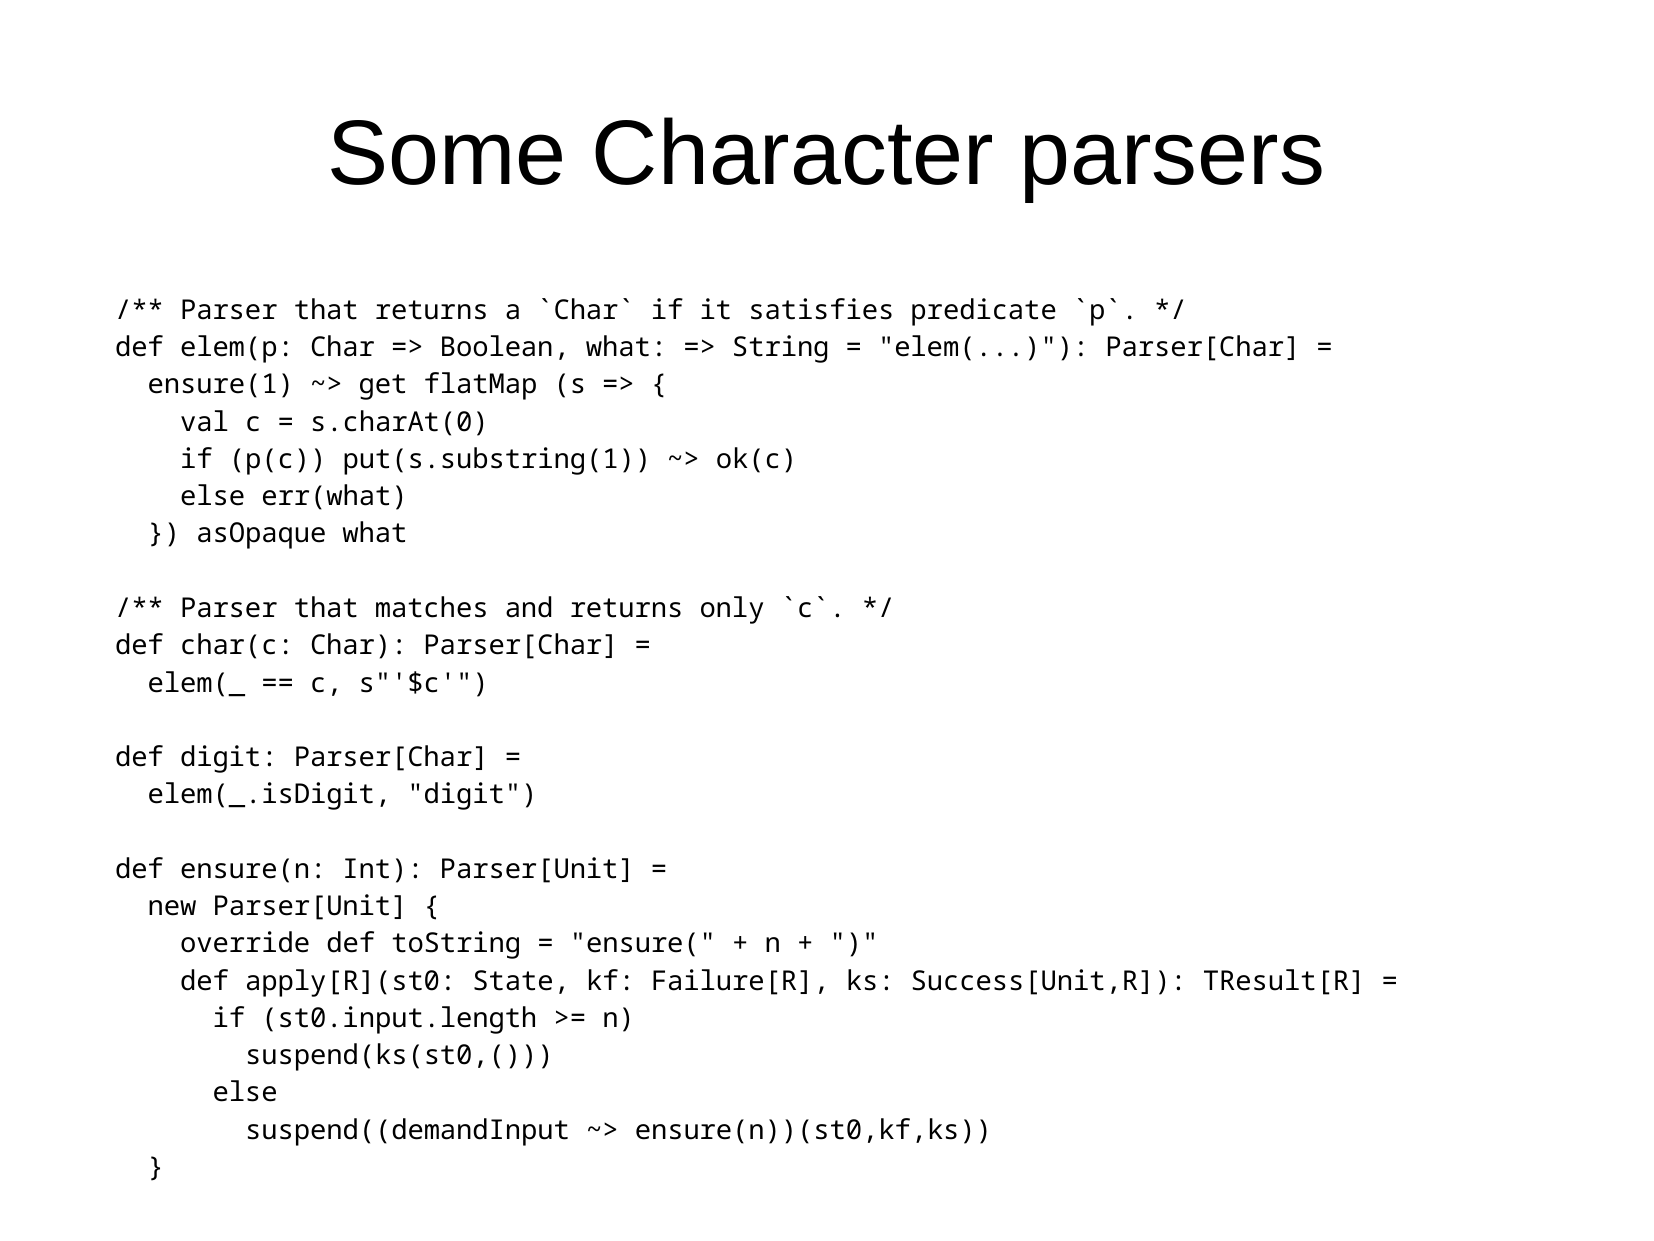

# Some Character parsers
 /** Parser that returns a `Char` if it satisfies predicate `p`. */
 def elem(p: Char => Boolean, what: => String = "elem(...)"): Parser[Char] =
 ensure(1) ~> get flatMap (s => {
 val c = s.charAt(0)
 if (p(c)) put(s.substring(1)) ~> ok(c)
 else err(what)
 }) asOpaque what
 /** Parser that matches and returns only `c`. */
 def char(c: Char): Parser[Char] =
 elem(_ == c, s"'$c'")
 def digit: Parser[Char] =
 elem(_.isDigit, "digit")
 def ensure(n: Int): Parser[Unit] =
 new Parser[Unit] {
 override def toString = "ensure(" + n + ")"
 def apply[R](st0: State, kf: Failure[R], ks: Success[Unit,R]): TResult[R] =
 if (st0.input.length >= n)
 suspend(ks(st0,()))
 else
 suspend((demandInput ~> ensure(n))(st0,kf,ks))
 }